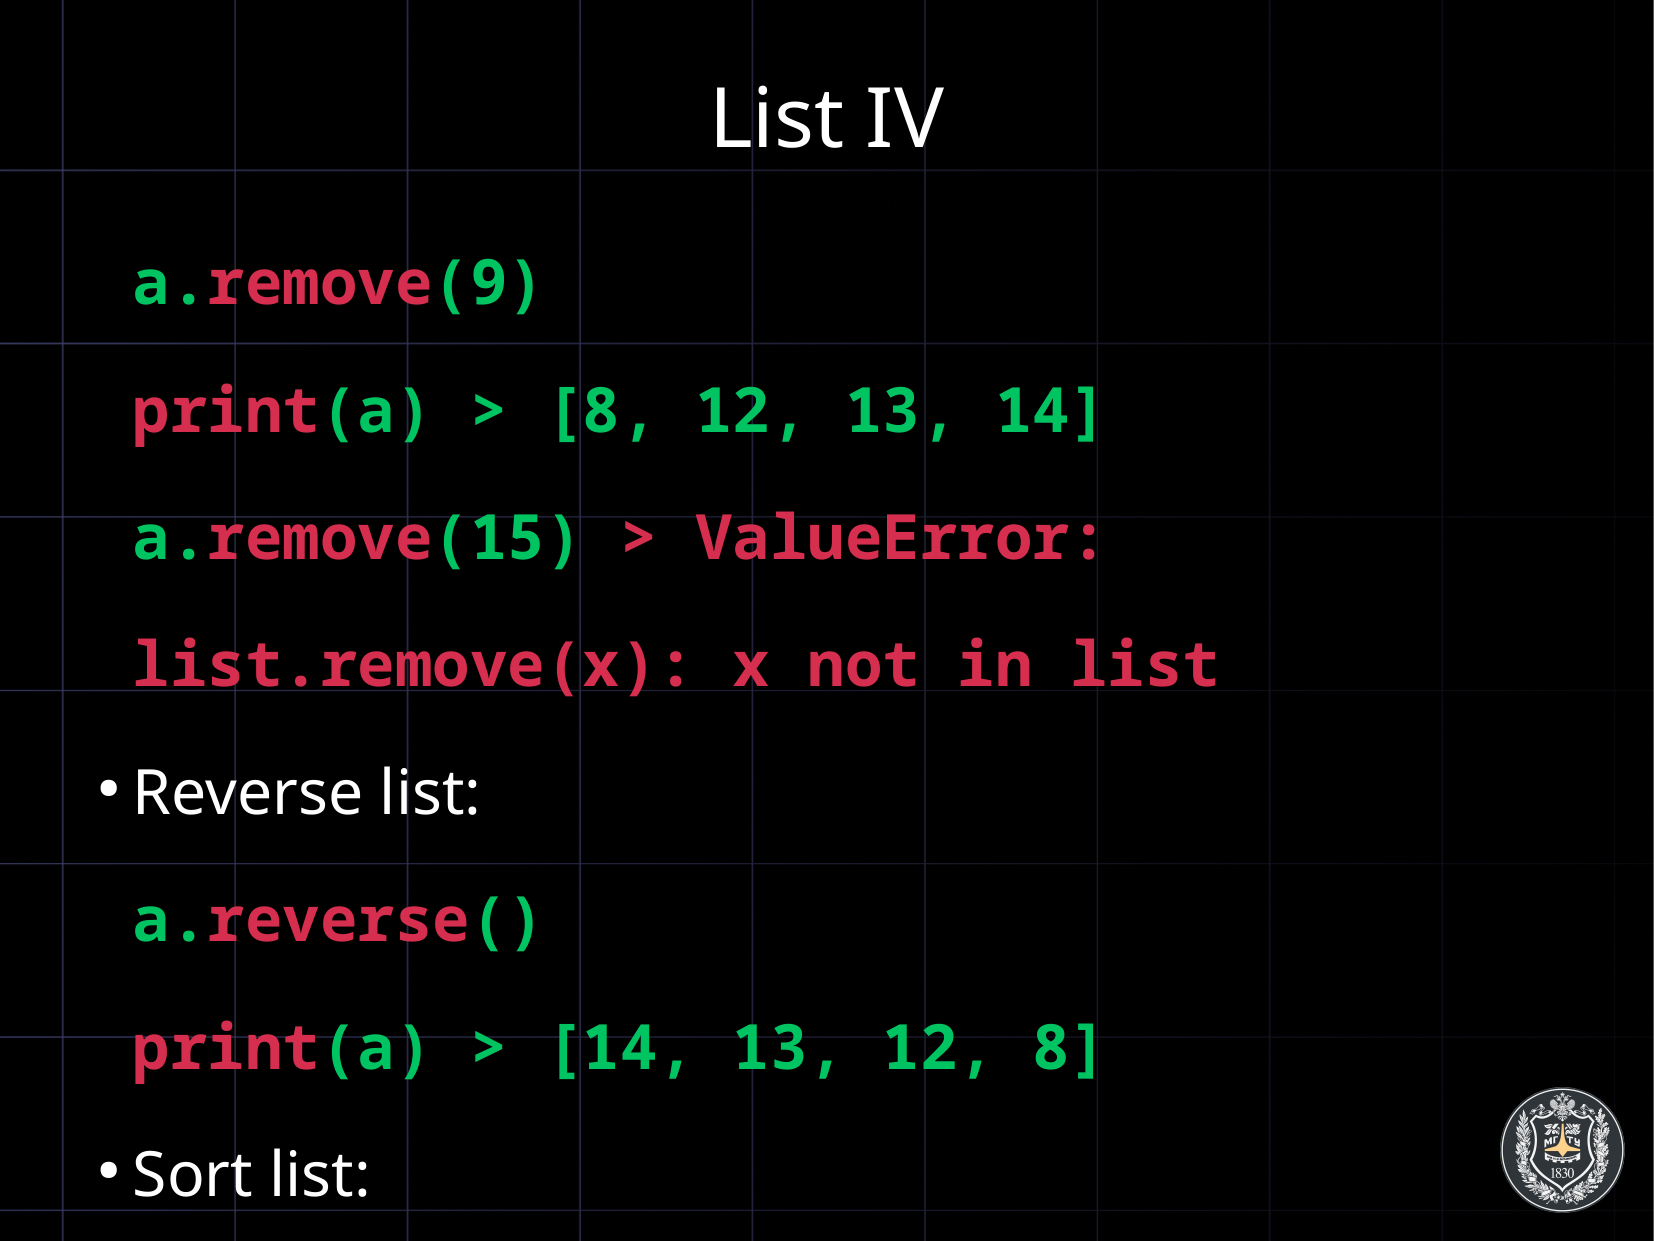

# List IV
a.remove(9)
print(a) > [8, 12, 13, 14]
a.remove(15) > ValueError: list.remove(x): x not in list
Reverse list:
a.reverse()
print(a) > [14, 13, 12, 8]
Sort list:
a.sort()
print(a) > [8, 12, 13, 14]
sorted([3, 2, 1]) > [1, 2, 3]